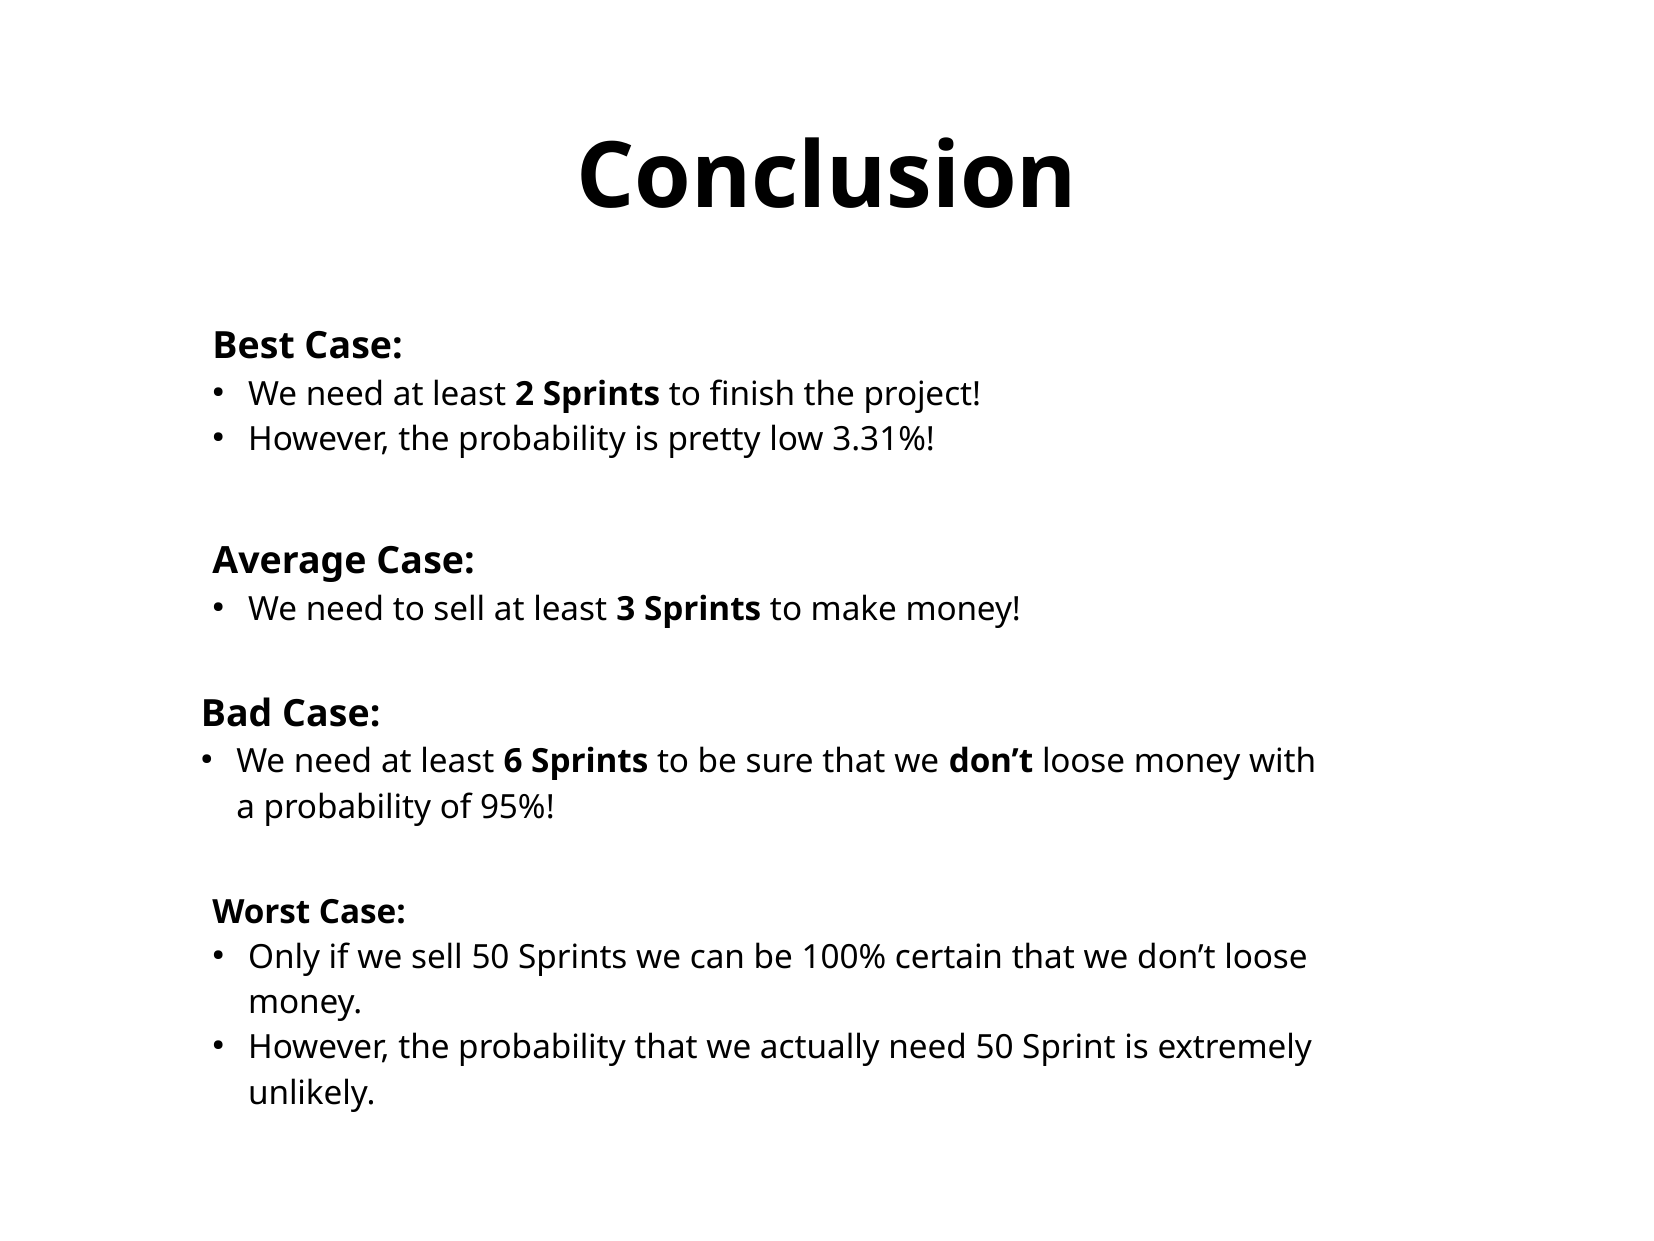

# Conclusion
Best Case:
We need at least 2 Sprints to finish the project!
However, the probability is pretty low 3.31%!
Average Case:
We need to sell at least 3 Sprints to make money!
Bad Case:
We need at least 6 Sprints to be sure that we don’t loose money with a probability of 95%!
Worst Case:
Only if we sell 50 Sprints we can be 100% certain that we don’t loose money.
However, the probability that we actually need 50 Sprint is extremely unlikely.